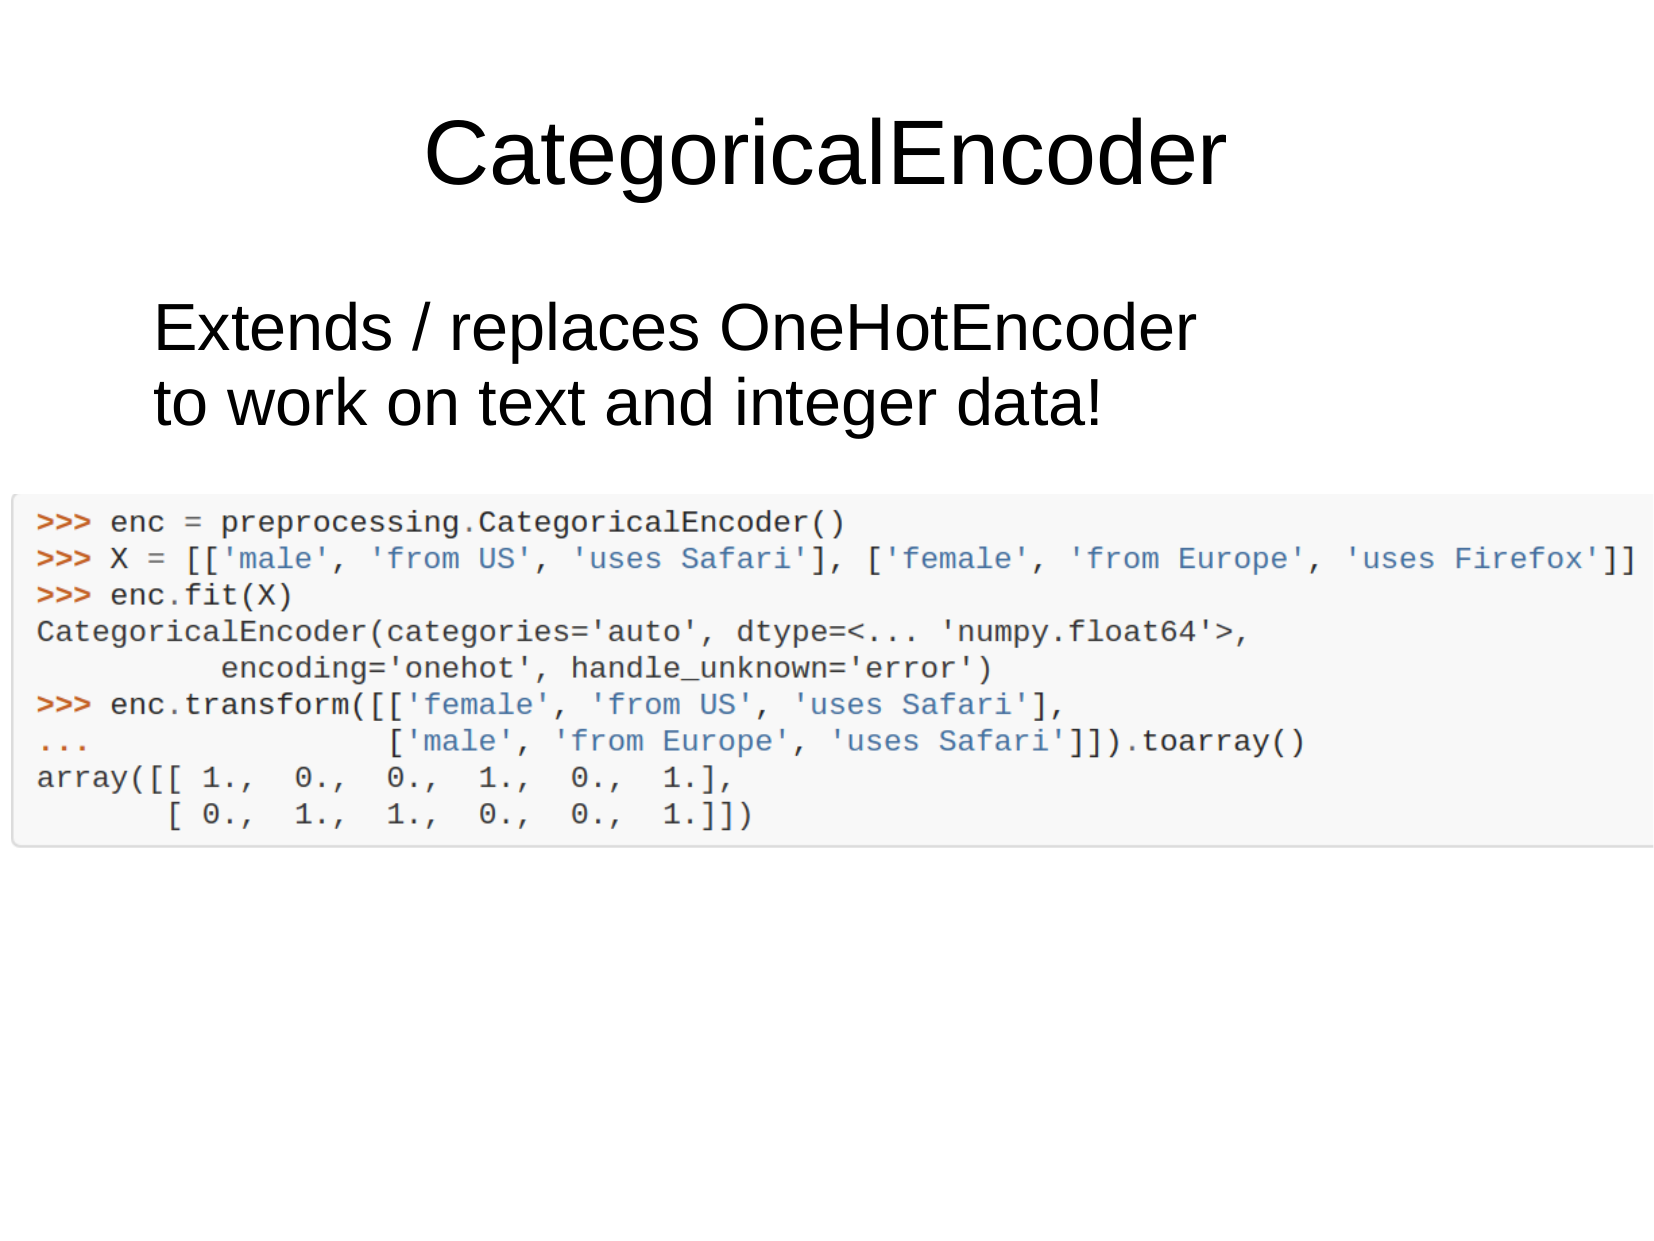

# CategoricalEncoder
Extends / replaces OneHotEncoder
to work on text and integer data!